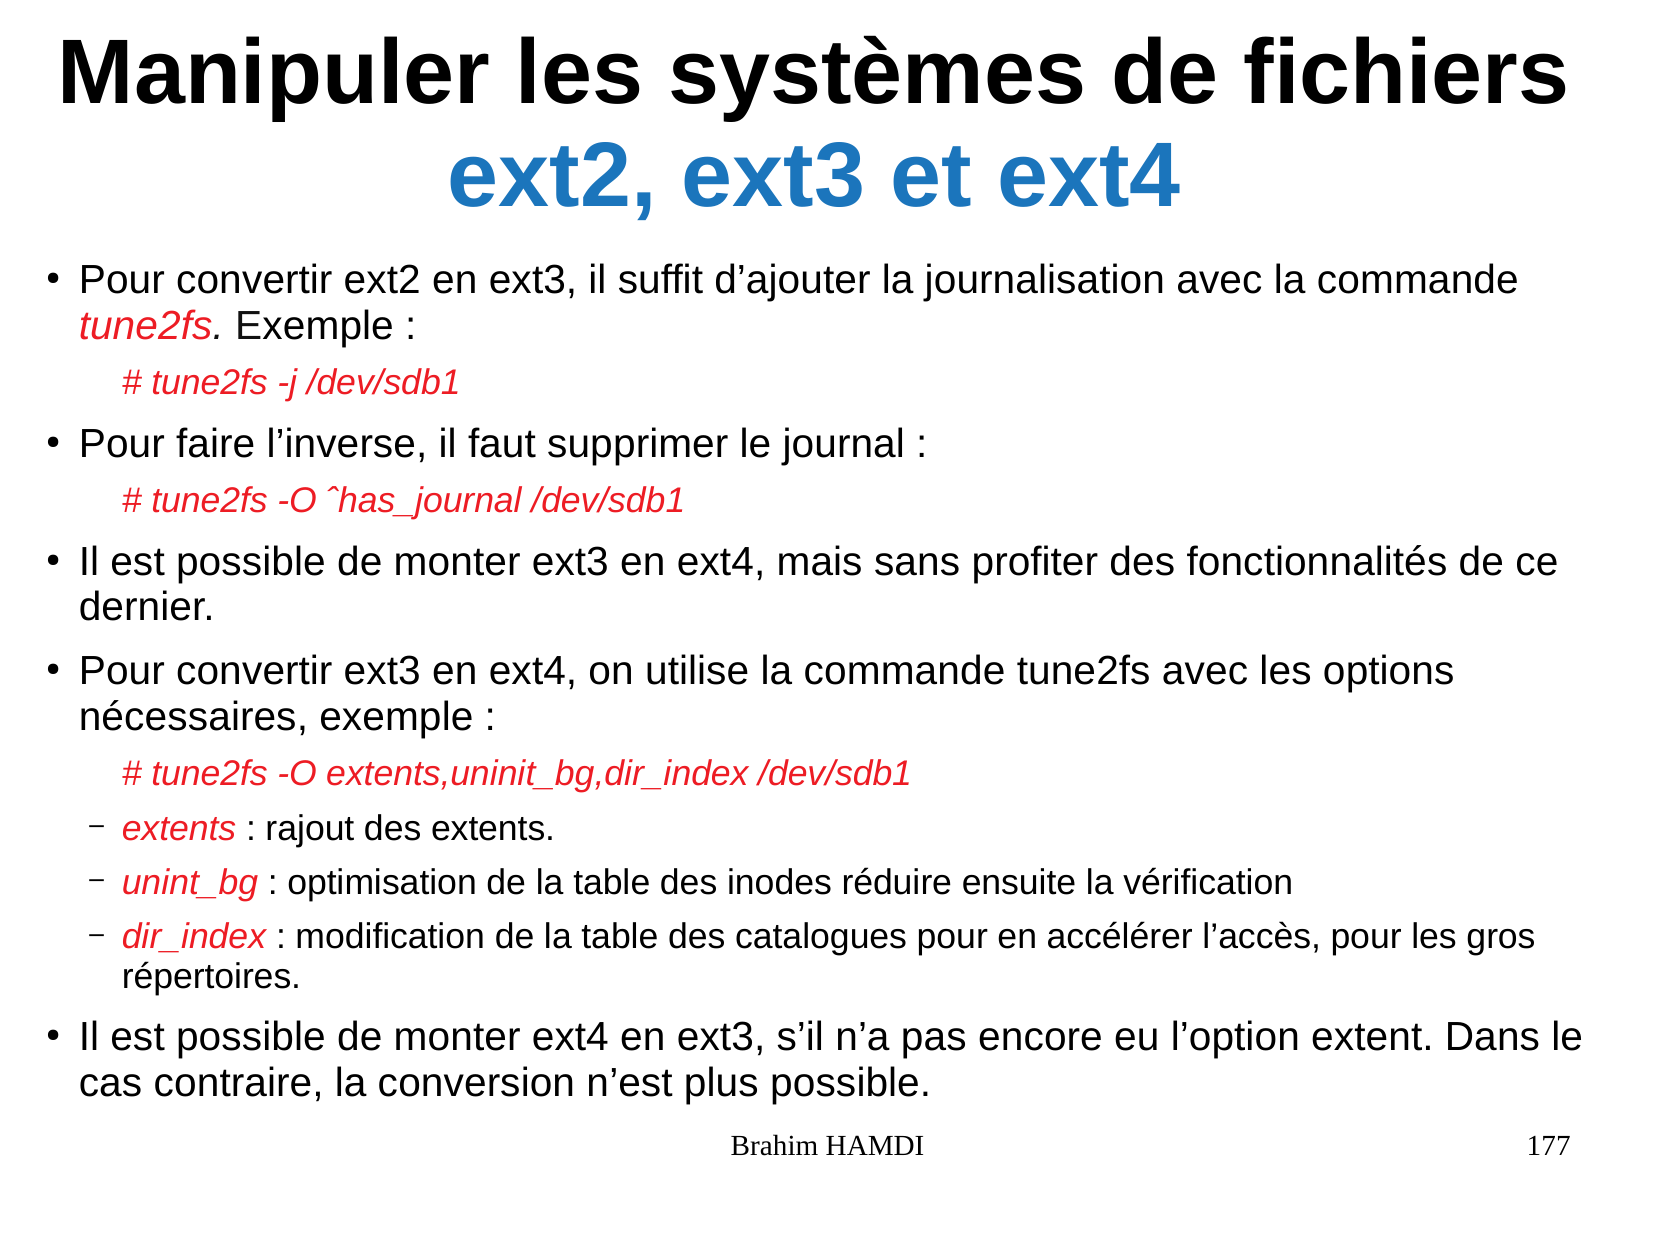

# Manipuler les systèmes de fichiers ext2, ext3 et ext4
Pour convertir ext2 en ext3, il suffit d’ajouter la journalisation avec la commande tune2fs. Exemple :
# tune2fs -j /dev/sdb1
Pour faire l’inverse, il faut supprimer le journal :
# tune2fs -O ˆhas_journal /dev/sdb1
Il est possible de monter ext3 en ext4, mais sans profiter des fonctionnalités de ce dernier.
Pour convertir ext3 en ext4, on utilise la commande tune2fs avec les options nécessaires, exemple :
# tune2fs -O extents,uninit_bg,dir_index /dev/sdb1
extents : rajout des extents.
unint_bg : optimisation de la table des inodes réduire ensuite la vérification
dir_index : modification de la table des catalogues pour en accélérer l’accès, pour les gros répertoires.
Il est possible de monter ext4 en ext3, s’il n’a pas encore eu l’option extent. Dans le cas contraire, la conversion n’est plus possible.
Brahim HAMDI
177